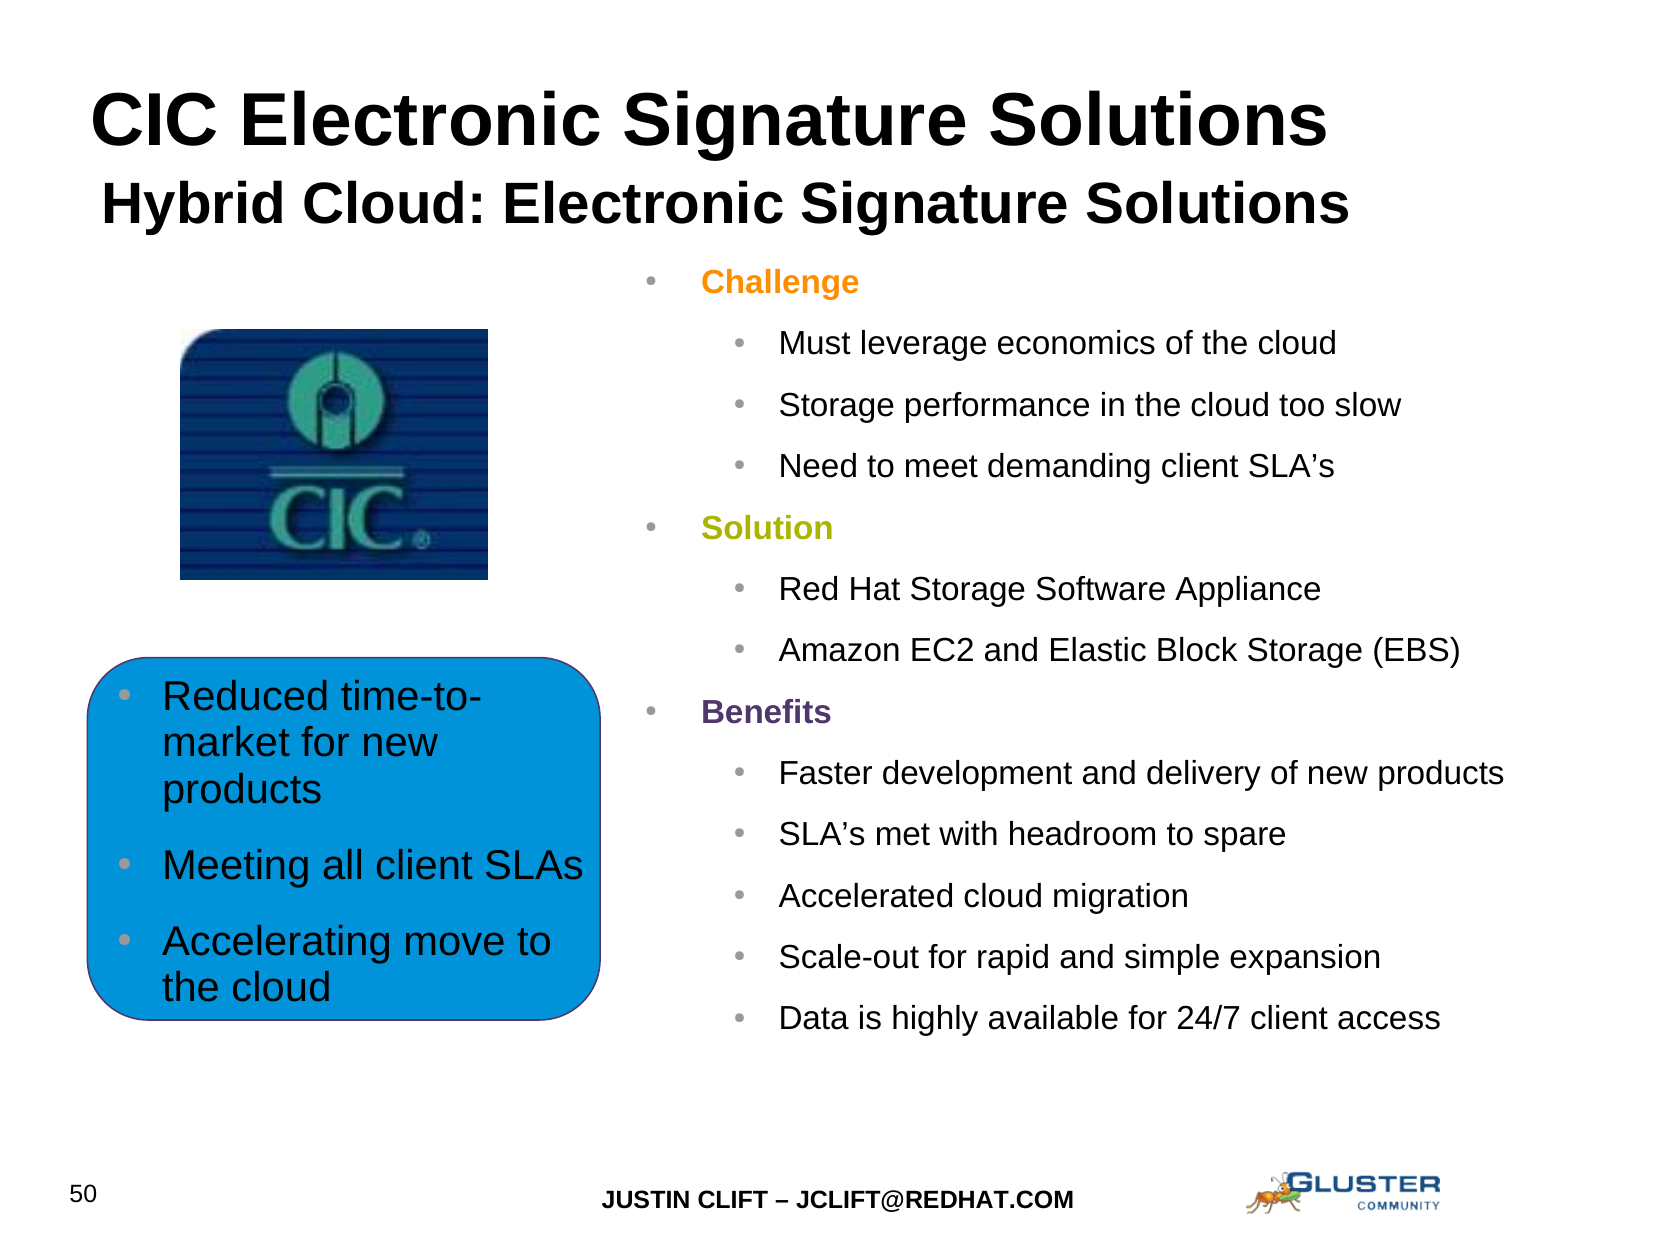

# CIC Electronic Signature Solutions
Hybrid Cloud: Electronic Signature Solutions
Challenge
Must leverage economics of the cloud
Storage performance in the cloud too slow
Need to meet demanding client SLA’s
Solution
Red Hat Storage Software Appliance
Amazon EC2 and Elastic Block Storage (EBS)
Benefits
Faster development and delivery of new products
SLA’s met with headroom to spare
Accelerated cloud migration
Scale-out for rapid and simple expansion
Data is highly available for 24/7 client access
Reduced time-to-market for new products
Meeting all client SLAs
Accelerating move to the cloud